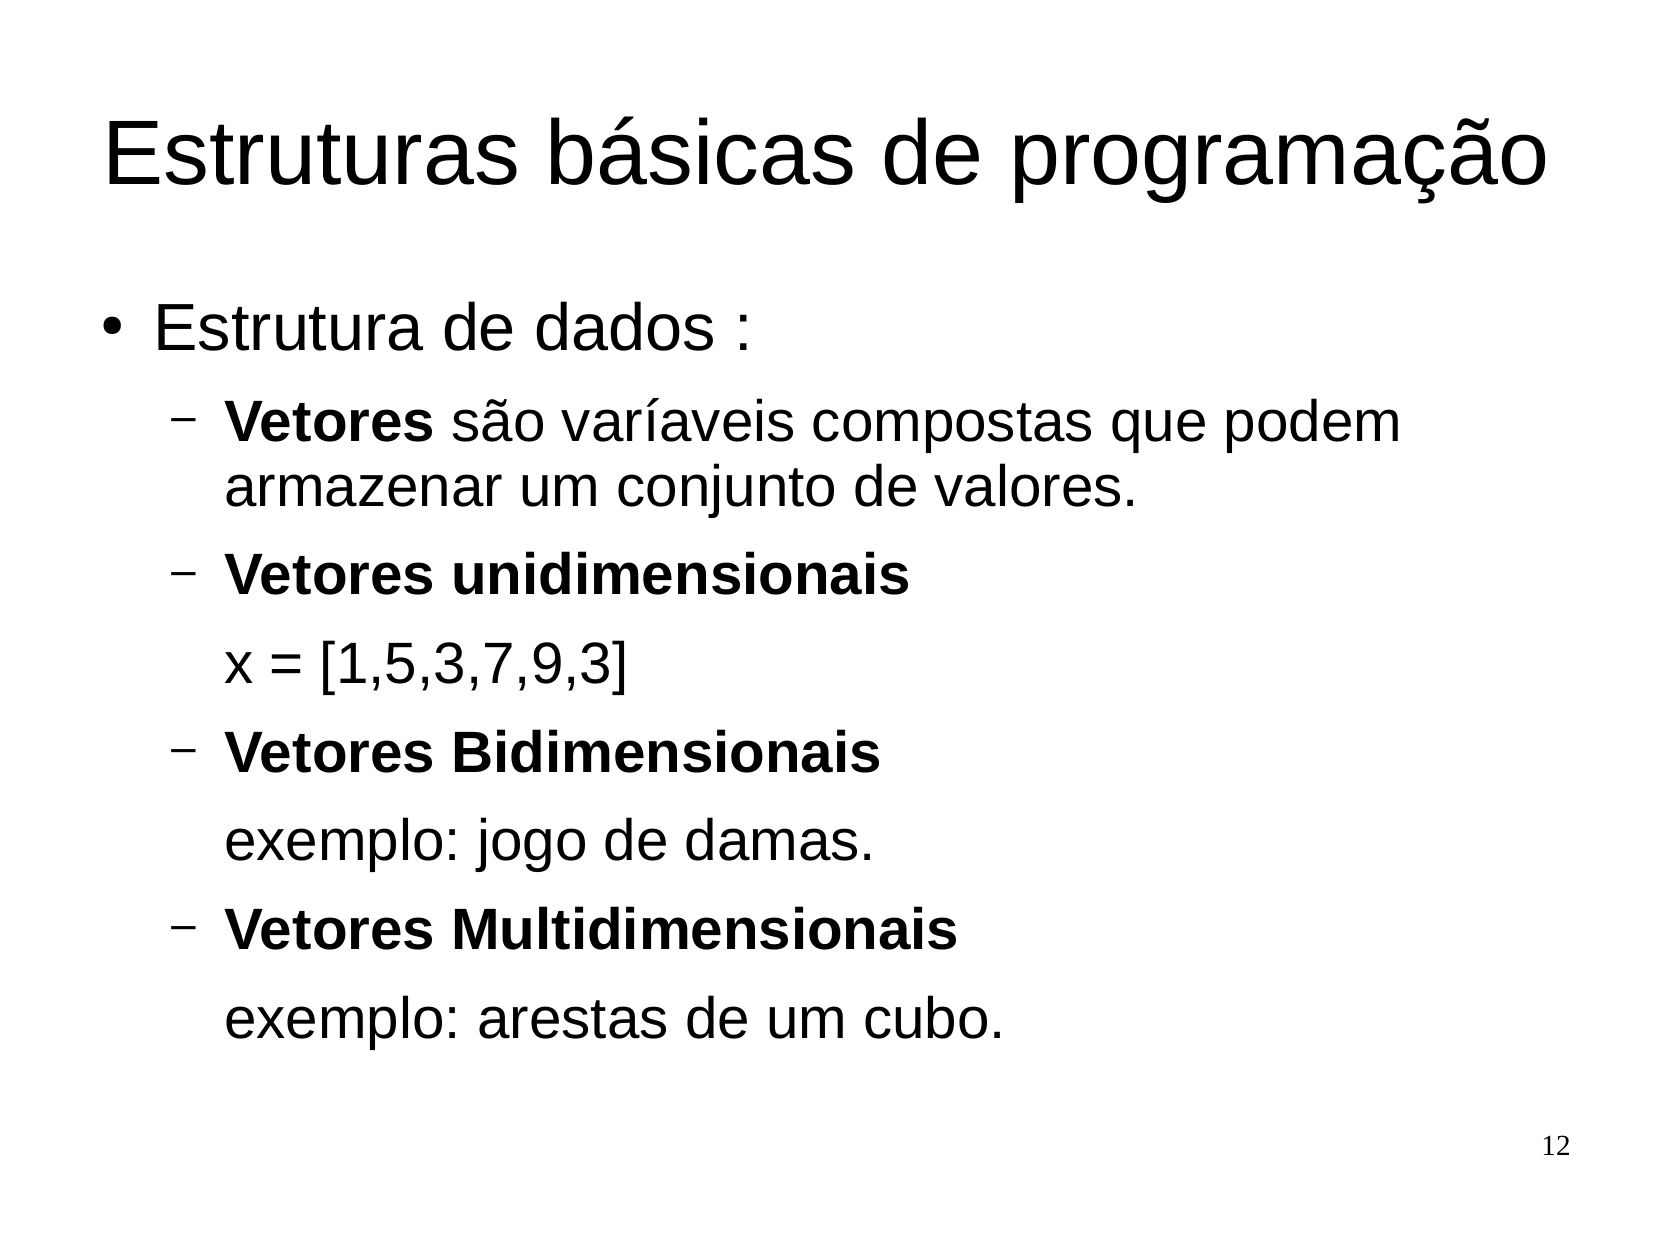

# Estruturas básicas de programação
Estrutura de dados :
Vetores são varíaveis compostas que podem armazenar um conjunto de valores.
Vetores unidimensionais
x = [1,5,3,7,9,3]
Vetores Bidimensionais
exemplo: jogo de damas.
Vetores Multidimensionais
exemplo: arestas de um cubo.
12